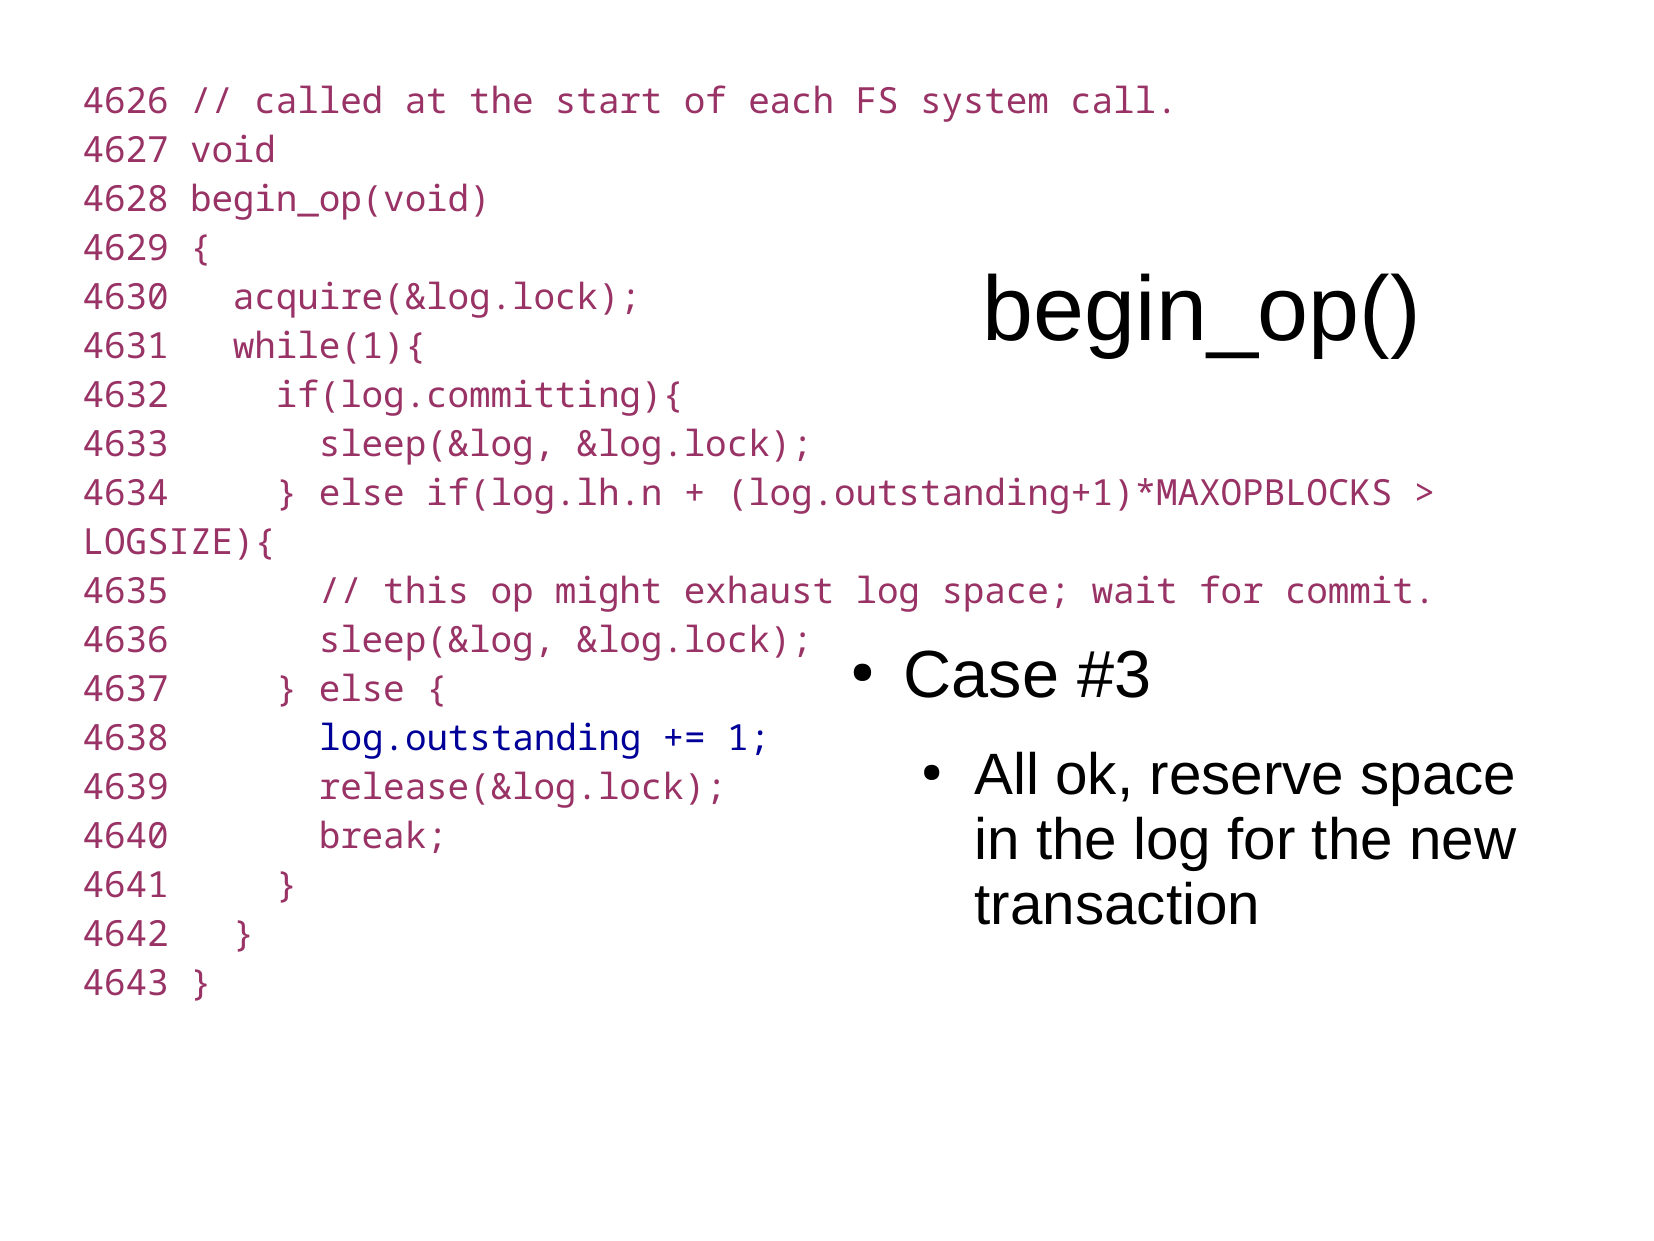

# 4626 // called at the start of each FS system call.
4627 void
4628 begin_op(void)
4629 {
4630 acquire(&log.lock);
4631 while(1){
4632 if(log.committing){
4633 sleep(&log, &log.lock);
4634 } else if(log.lh.n + (log.outstanding+1)*MAXOPBLOCKS > LOGSIZE){
4635 // this op might exhaust log space; wait for commit.
4636 sleep(&log, &log.lock);
4637 } else {
4638 log.outstanding += 1;
4639 release(&log.lock);
4640 break;
4641 }
4642 }
4643 }
begin_op()
Case #3
All ok, reserve space in the log for the new transaction